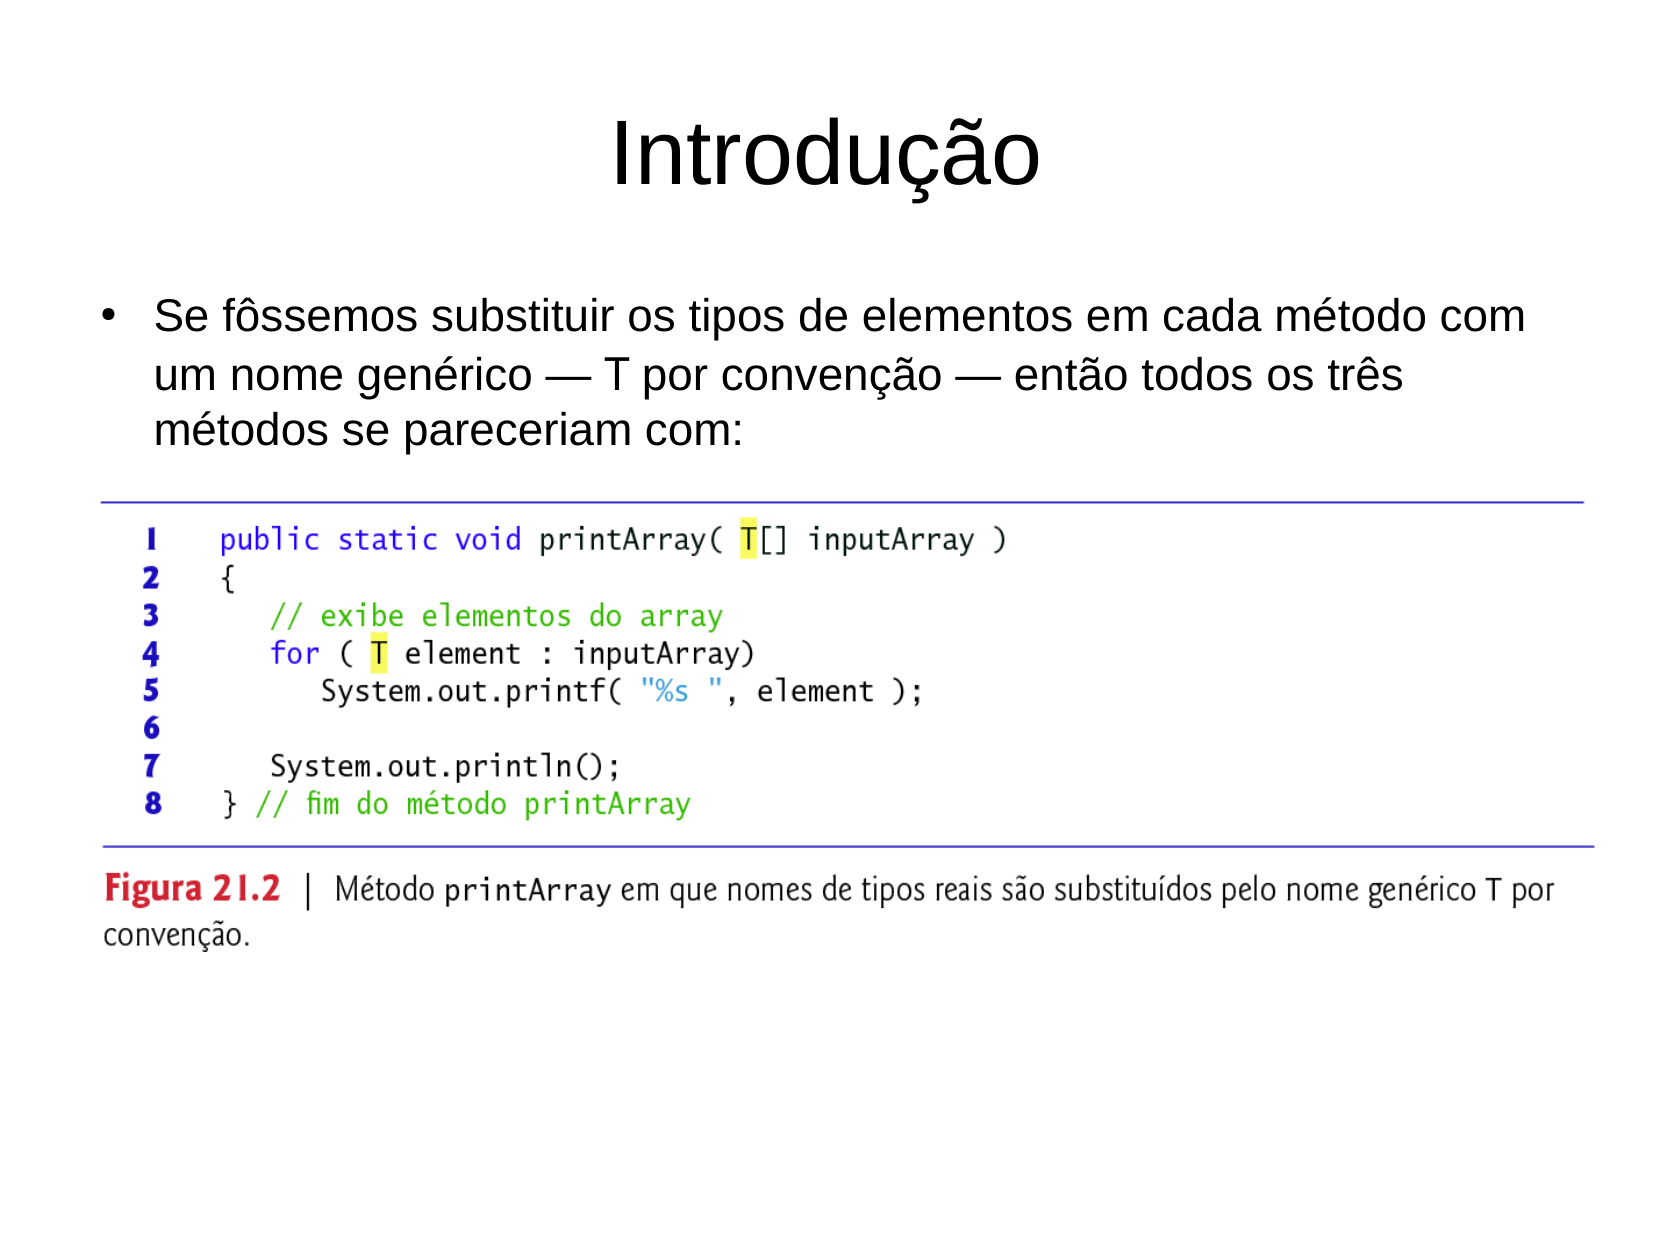

# Introdução
Se fôssemos substituir os tipos de elementos em cada método com um nome genérico — T por convenção — então todos os três métodos se pareceriam com: